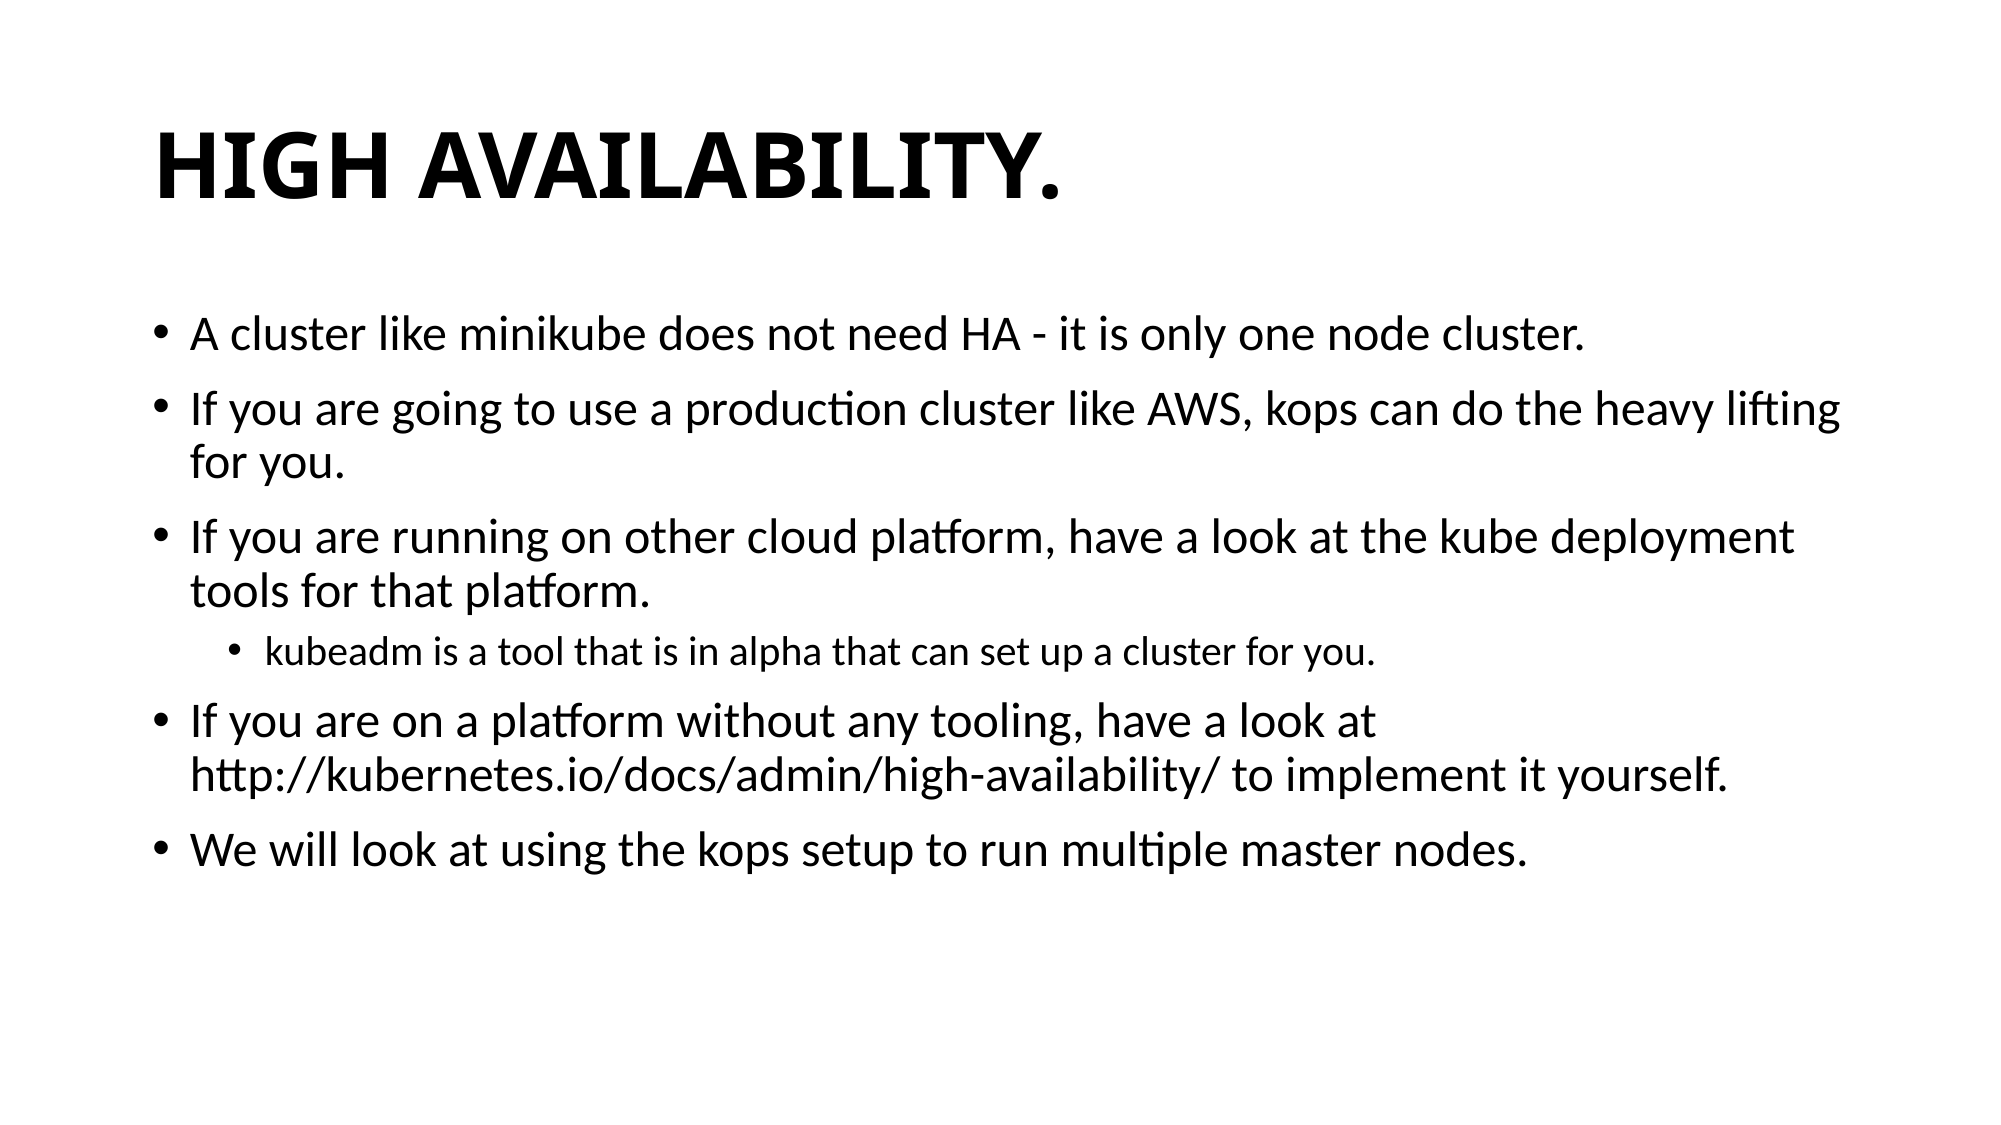

# HIGH AVAILABILITY.
A cluster like minikube does not need HA - it is only one node cluster.
If you are going to use a production cluster like AWS, kops can do the heavy lifting for you.
If you are running on other cloud platform, have a look at the kube deployment tools for that platform.
kubeadm is a tool that is in alpha that can set up a cluster for you.
If you are on a platform without any tooling, have a look at http://kubernetes.io/docs/admin/high-availability/ to implement it yourself.
We will look at using the kops setup to run multiple master nodes.